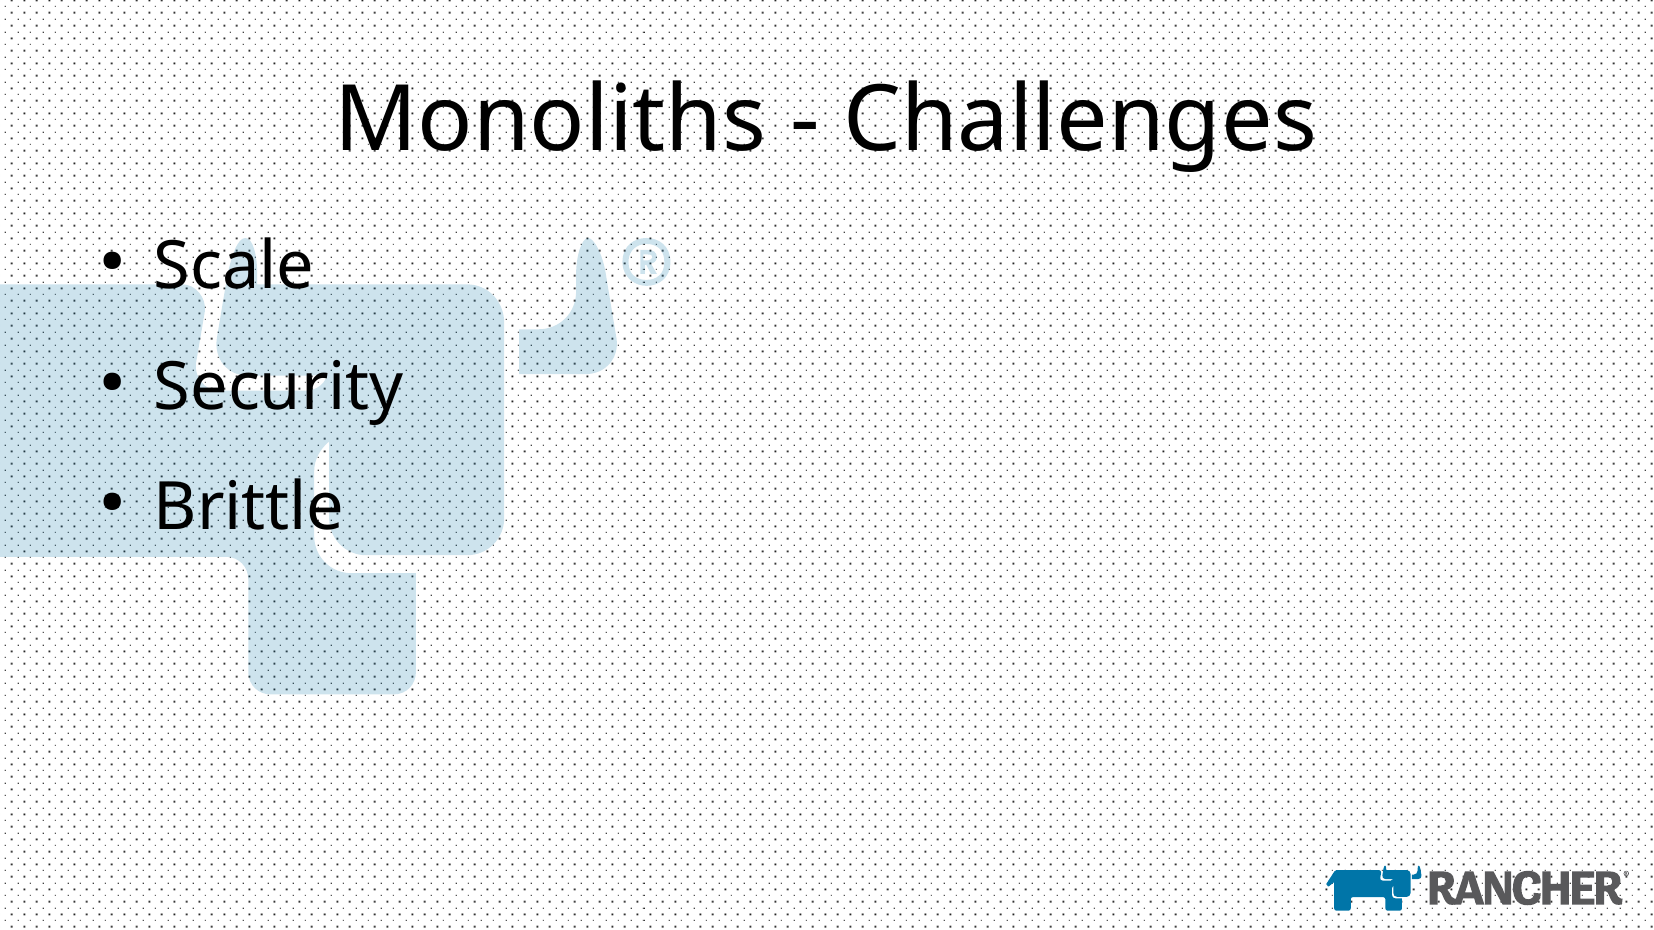

# Monoliths - Challenges
Scale
Security
Brittle